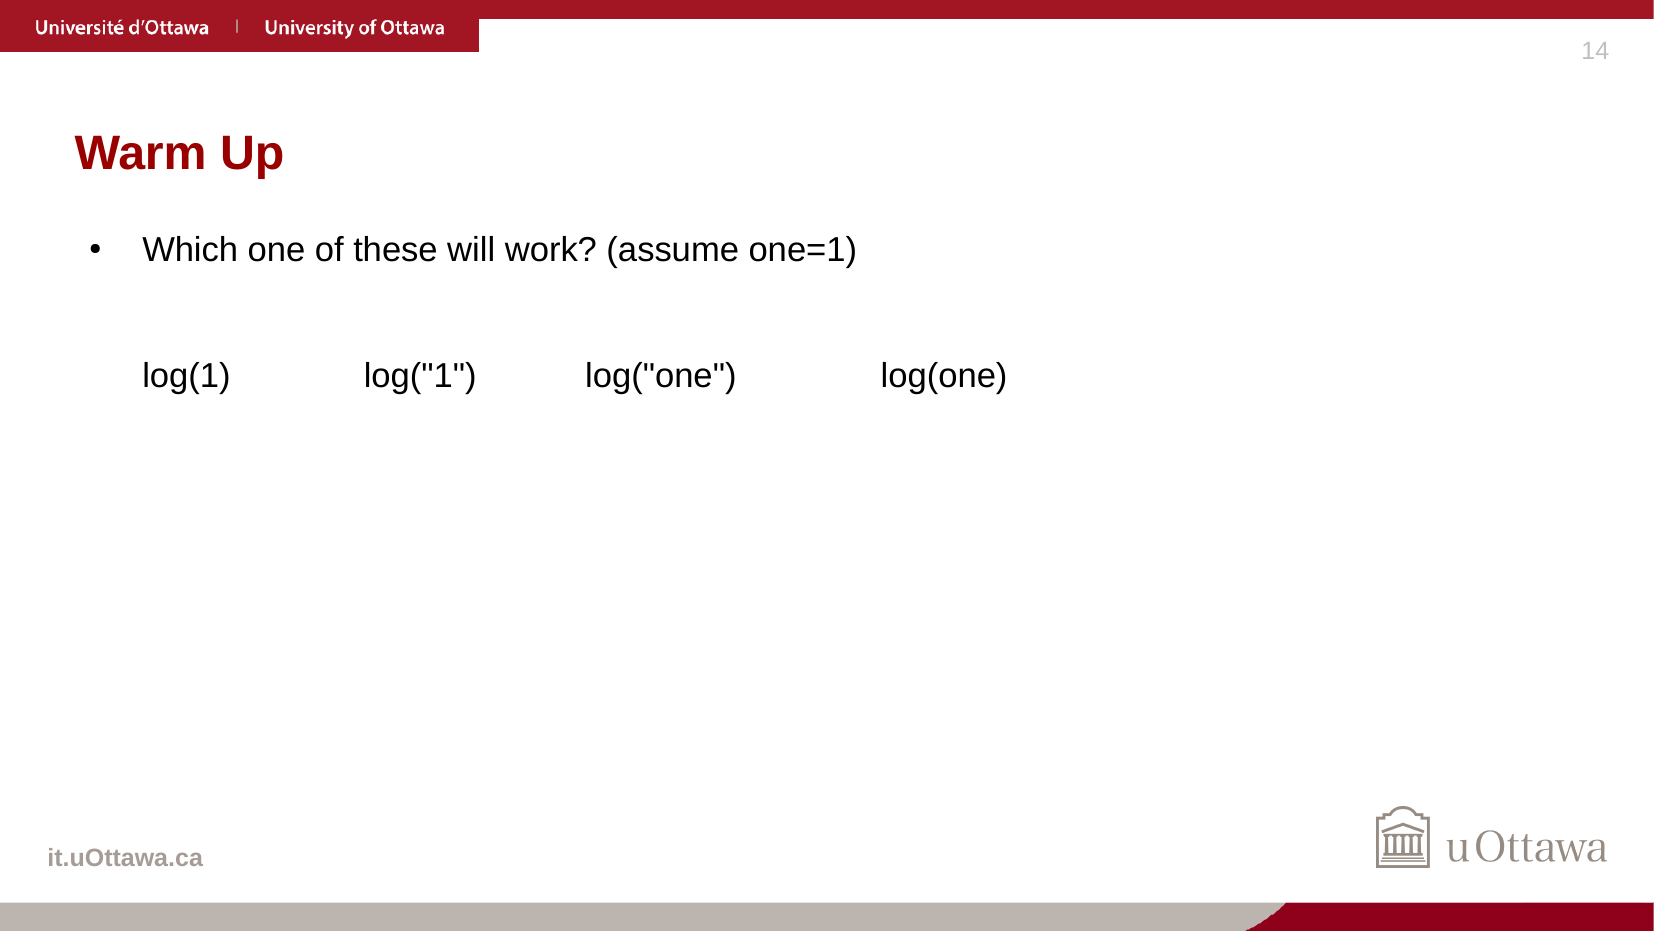

# Warm Up
Which one of these will work? (assume one=1)
log(1)		log("1")		log("one")		log(one)